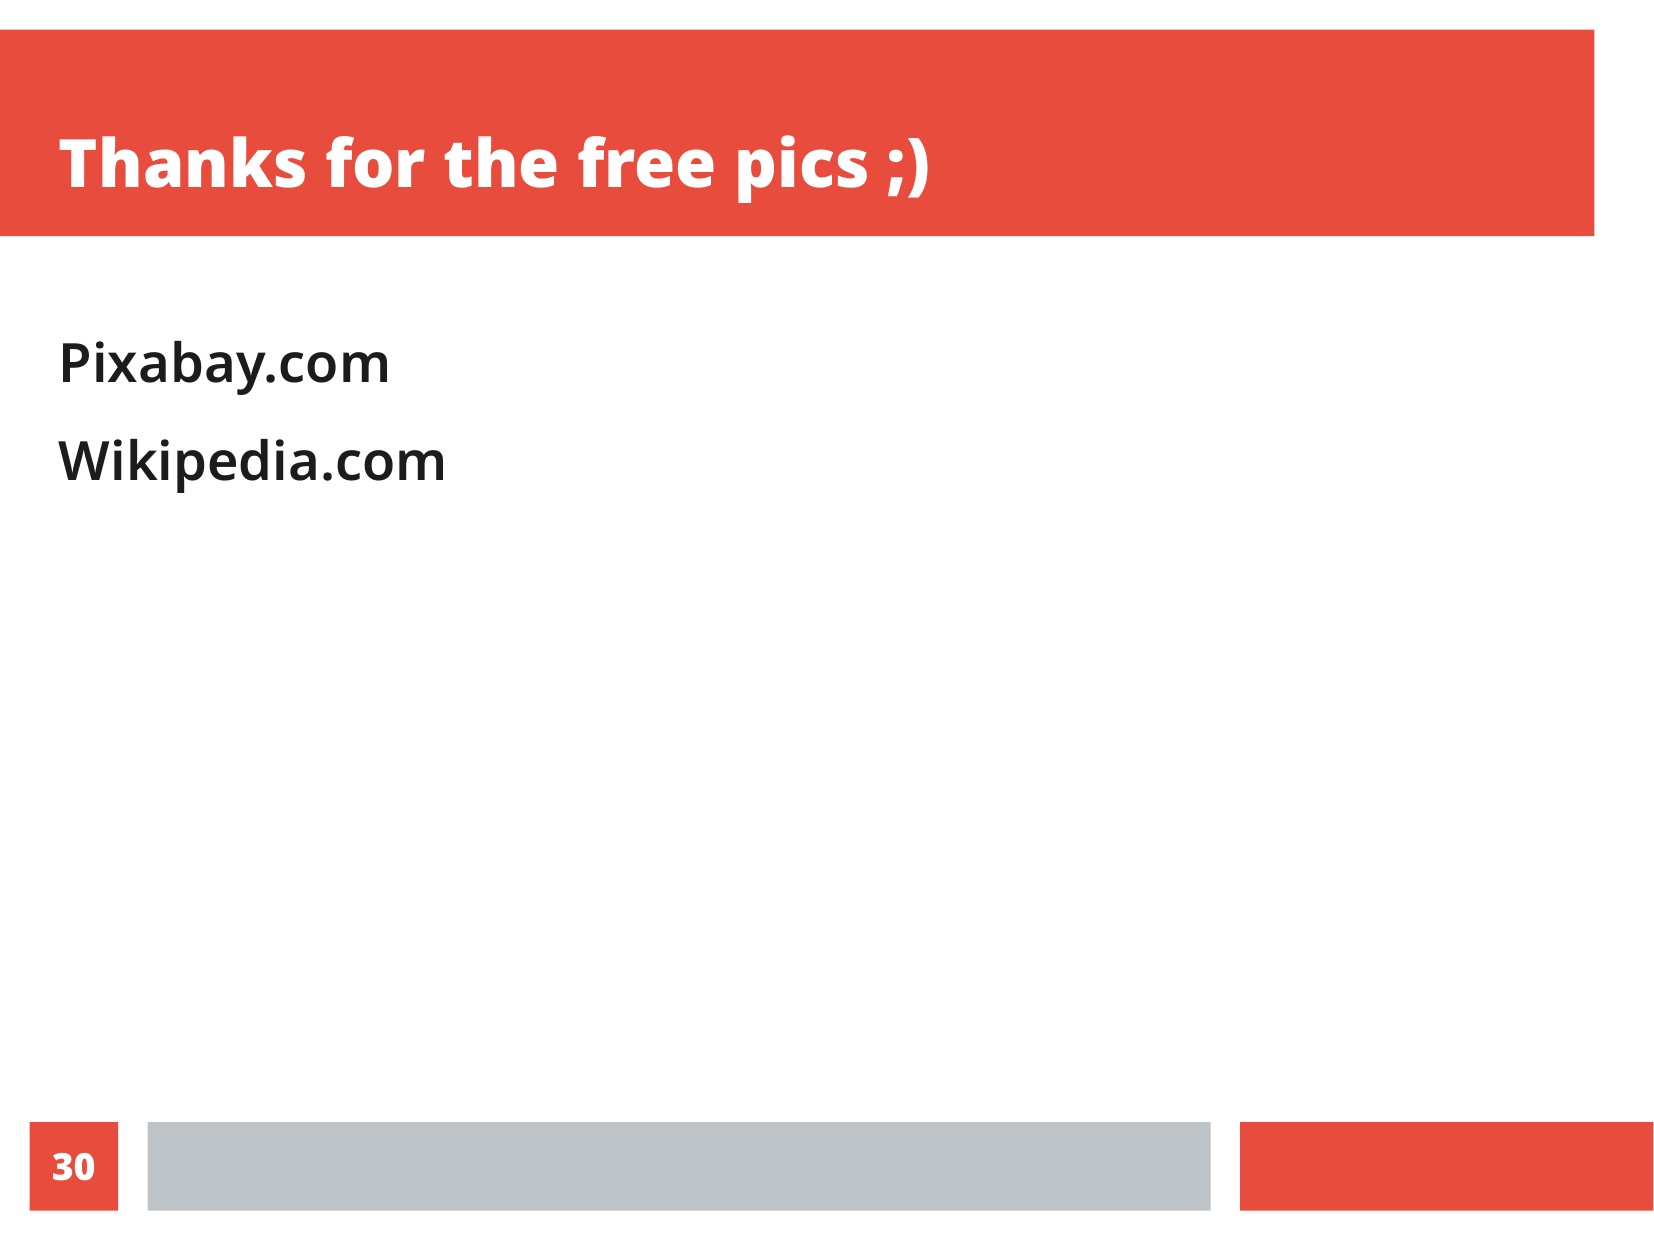

# Thanks for the free pics ;)
Pixabay.com
Wikipedia.com
30